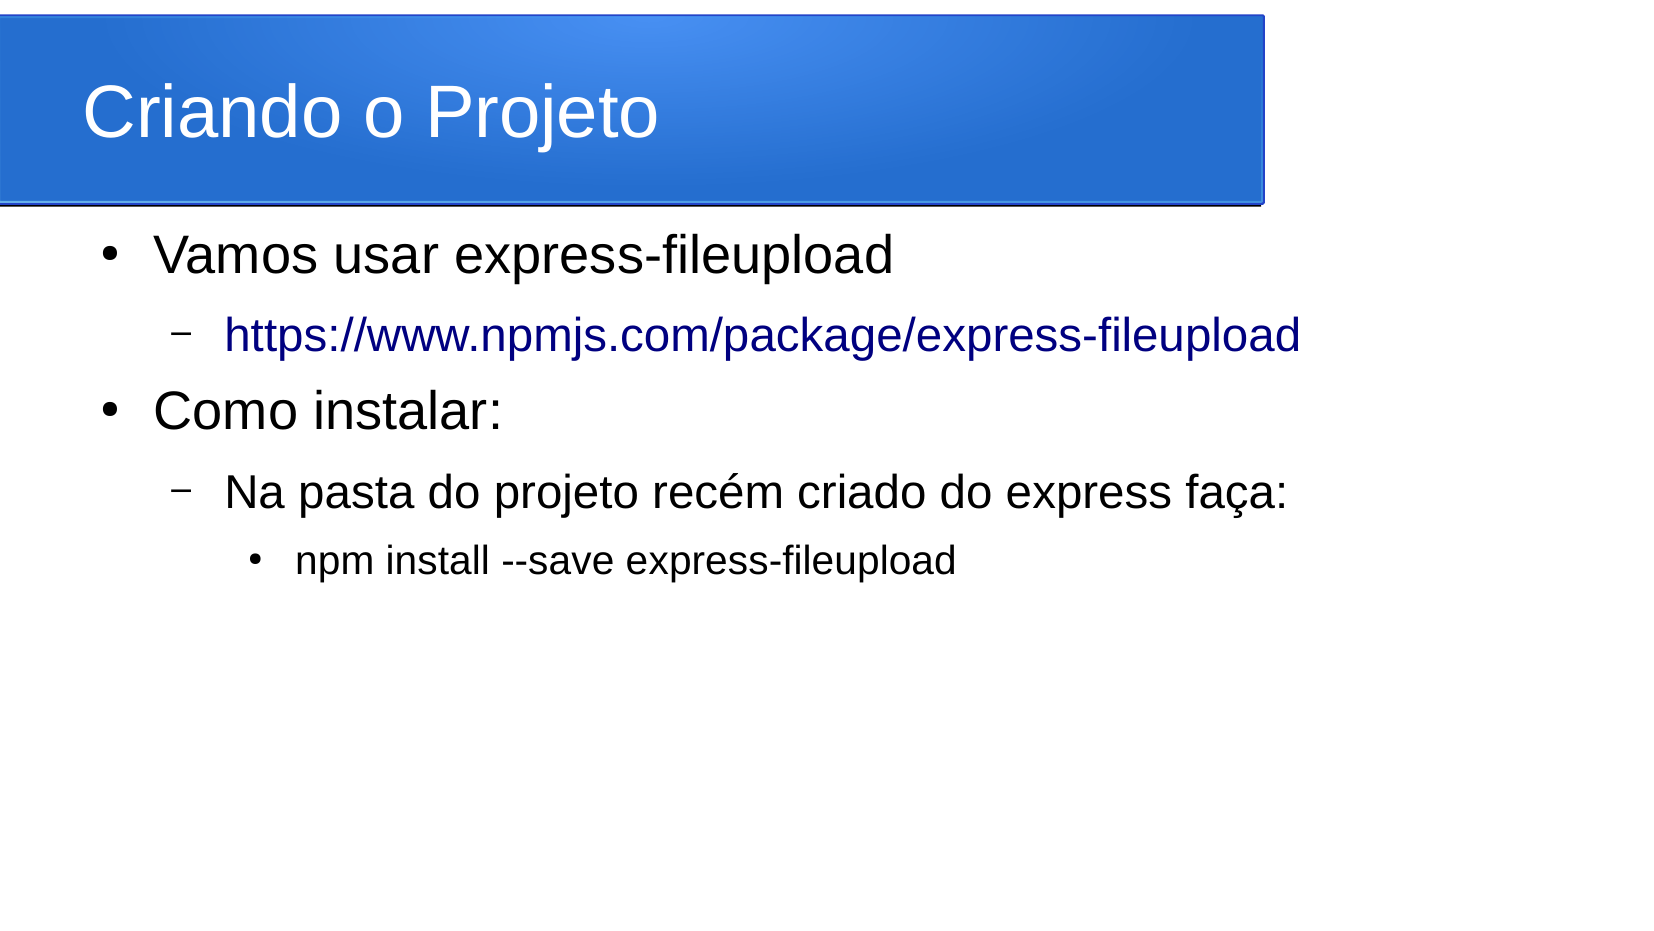

# Criando o Projeto
Vamos usar express-fileupload
https://www.npmjs.com/package/express-fileupload
Como instalar:
Na pasta do projeto recém criado do express faça:
npm install --save express-fileupload